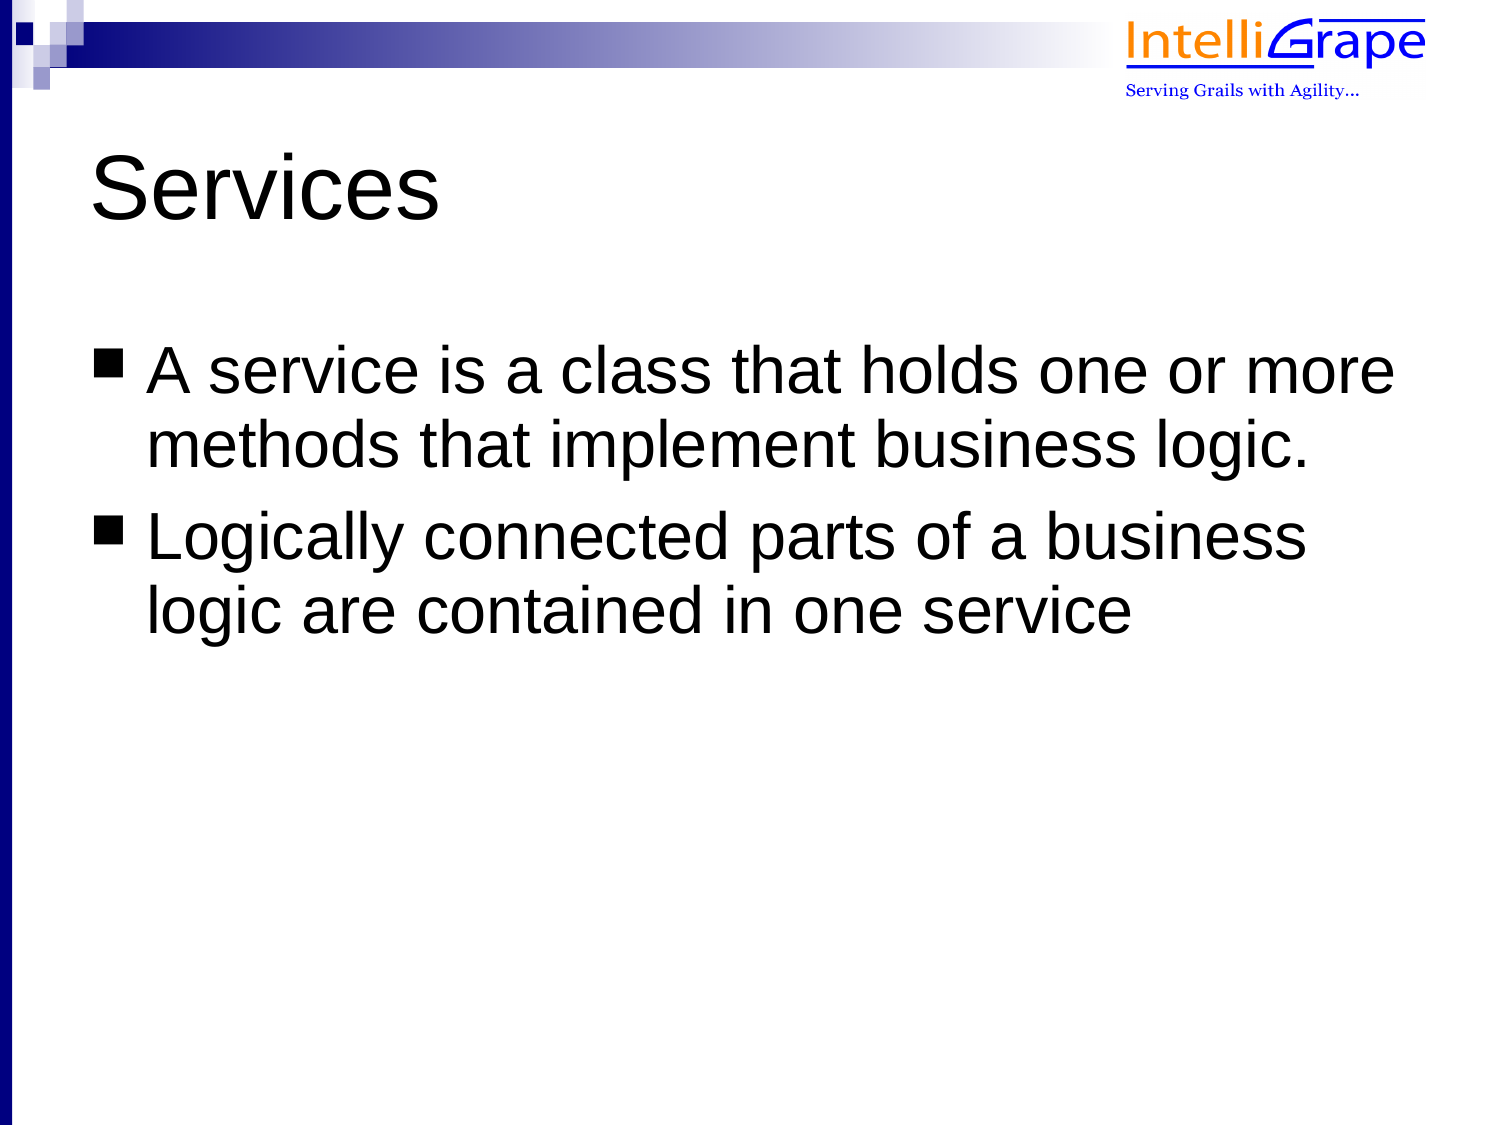

# Services
A service is a class that holds one or more methods that implement business logic.
Logically connected parts of a business logic are contained in one service